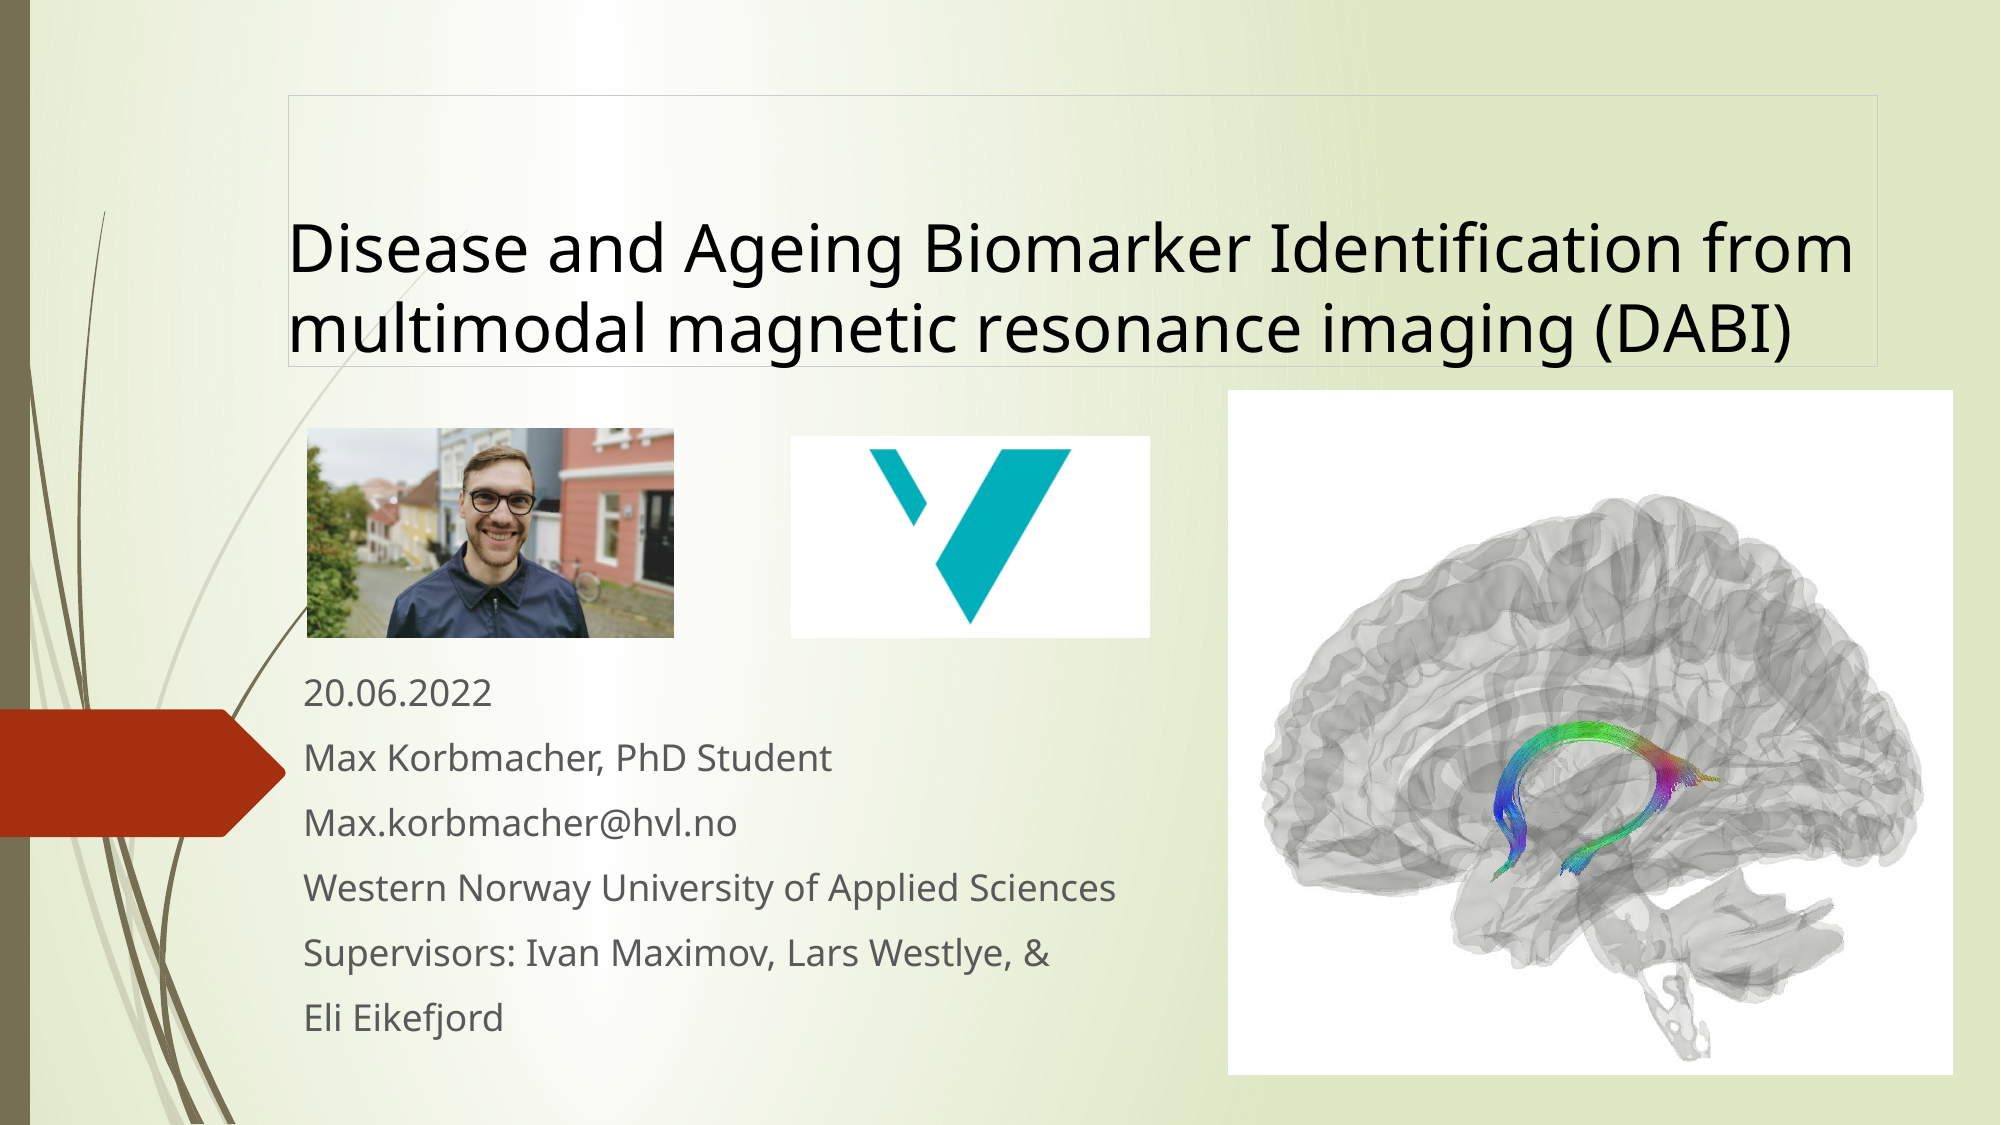

Disease and Ageing Biomarker Identification from multimodal magnetic resonance imaging (DABI)
# 20.06.2022
Max Korbmacher, PhD Student
Max.korbmacher@hvl.no
Western Norway University of Applied Sciences
Supervisors: Ivan Maximov, Lars Westlye, &
Eli Eikefjord